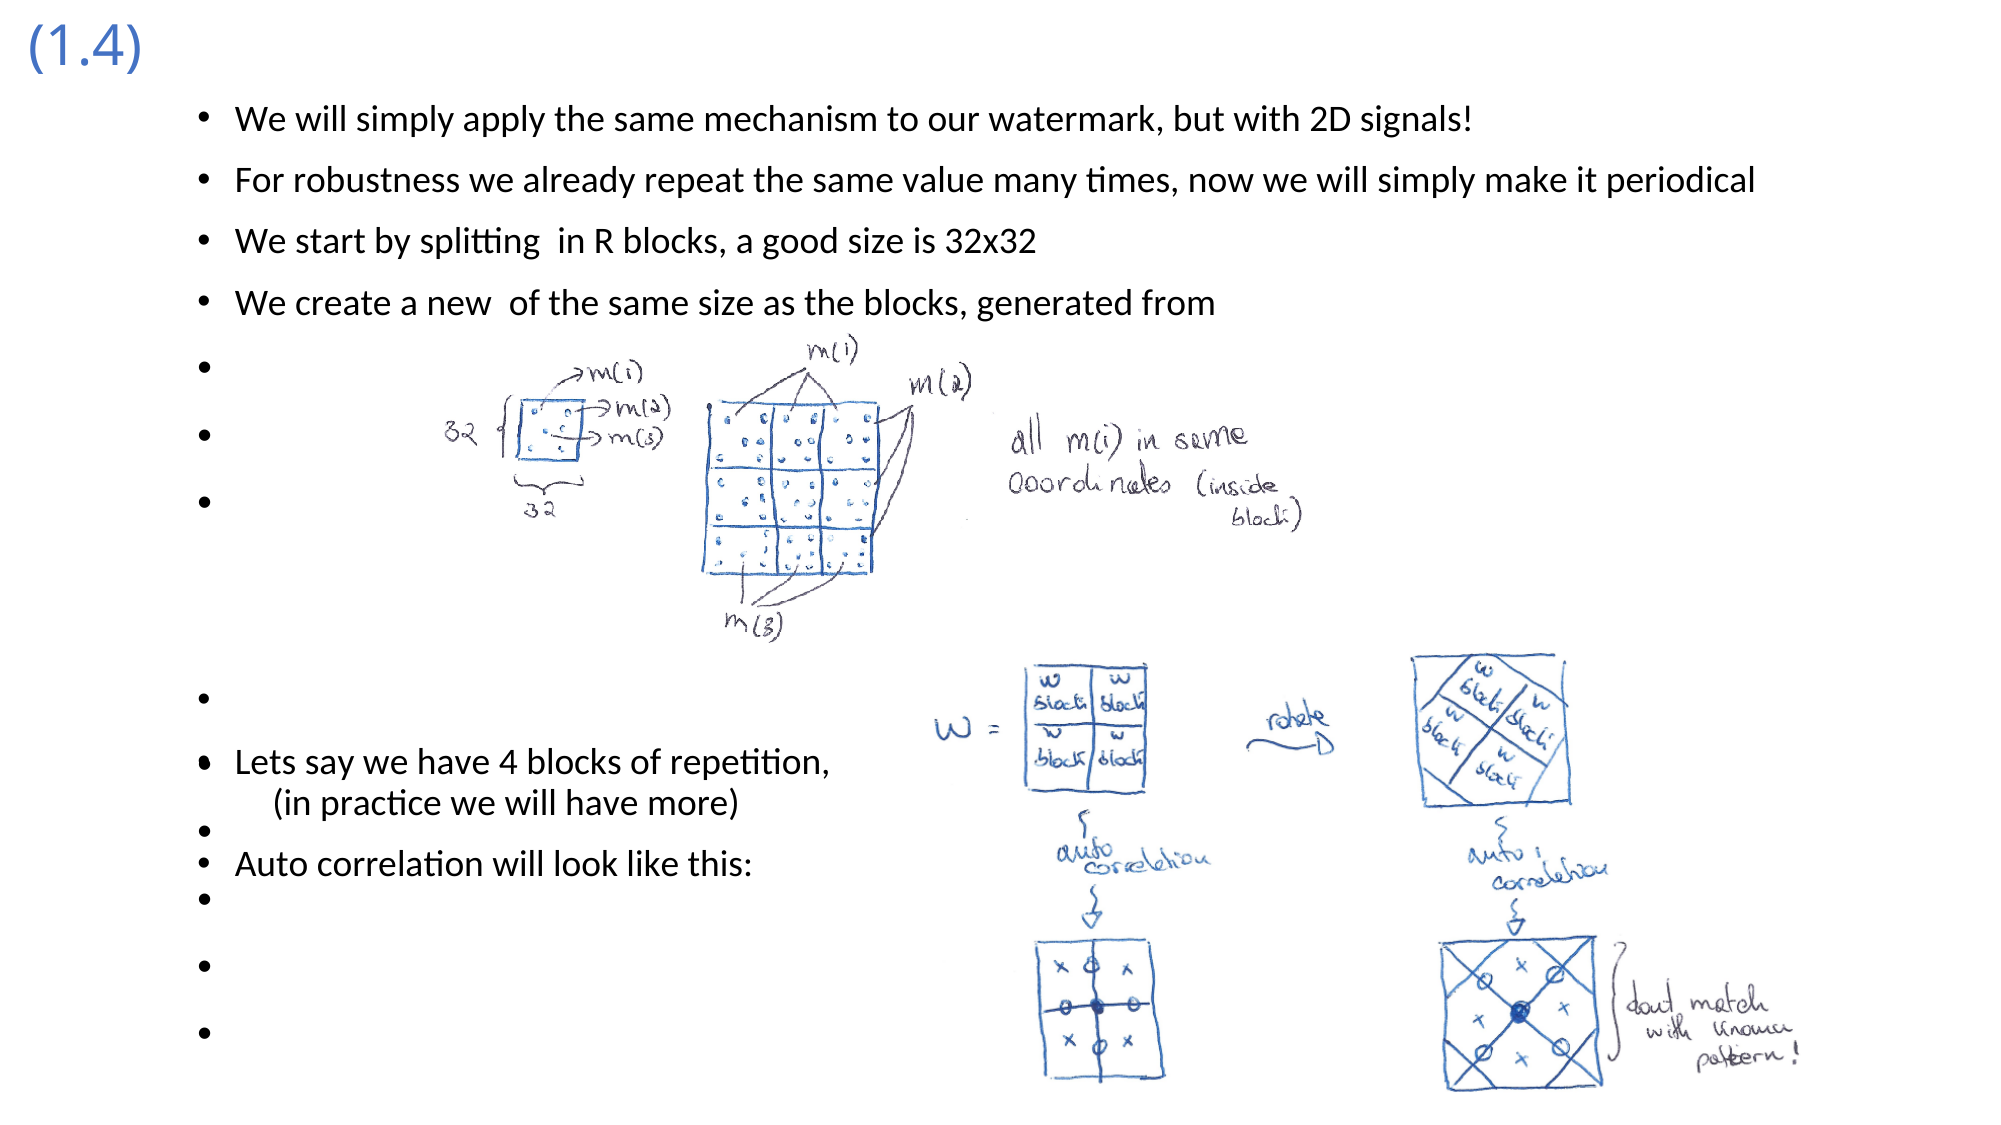

# (1.4)
We will simply apply the same mechanism to our watermark, but with 2D signals!
For robustness we already repeat the same value many times, now we will simply make it periodical
We start by splitting in R blocks, a good size is 32x32
We create a new of the same size as the blocks, generated from
Lets say we have 4 blocks of repetition, (in practice we will have more)
Auto correlation will look like this: